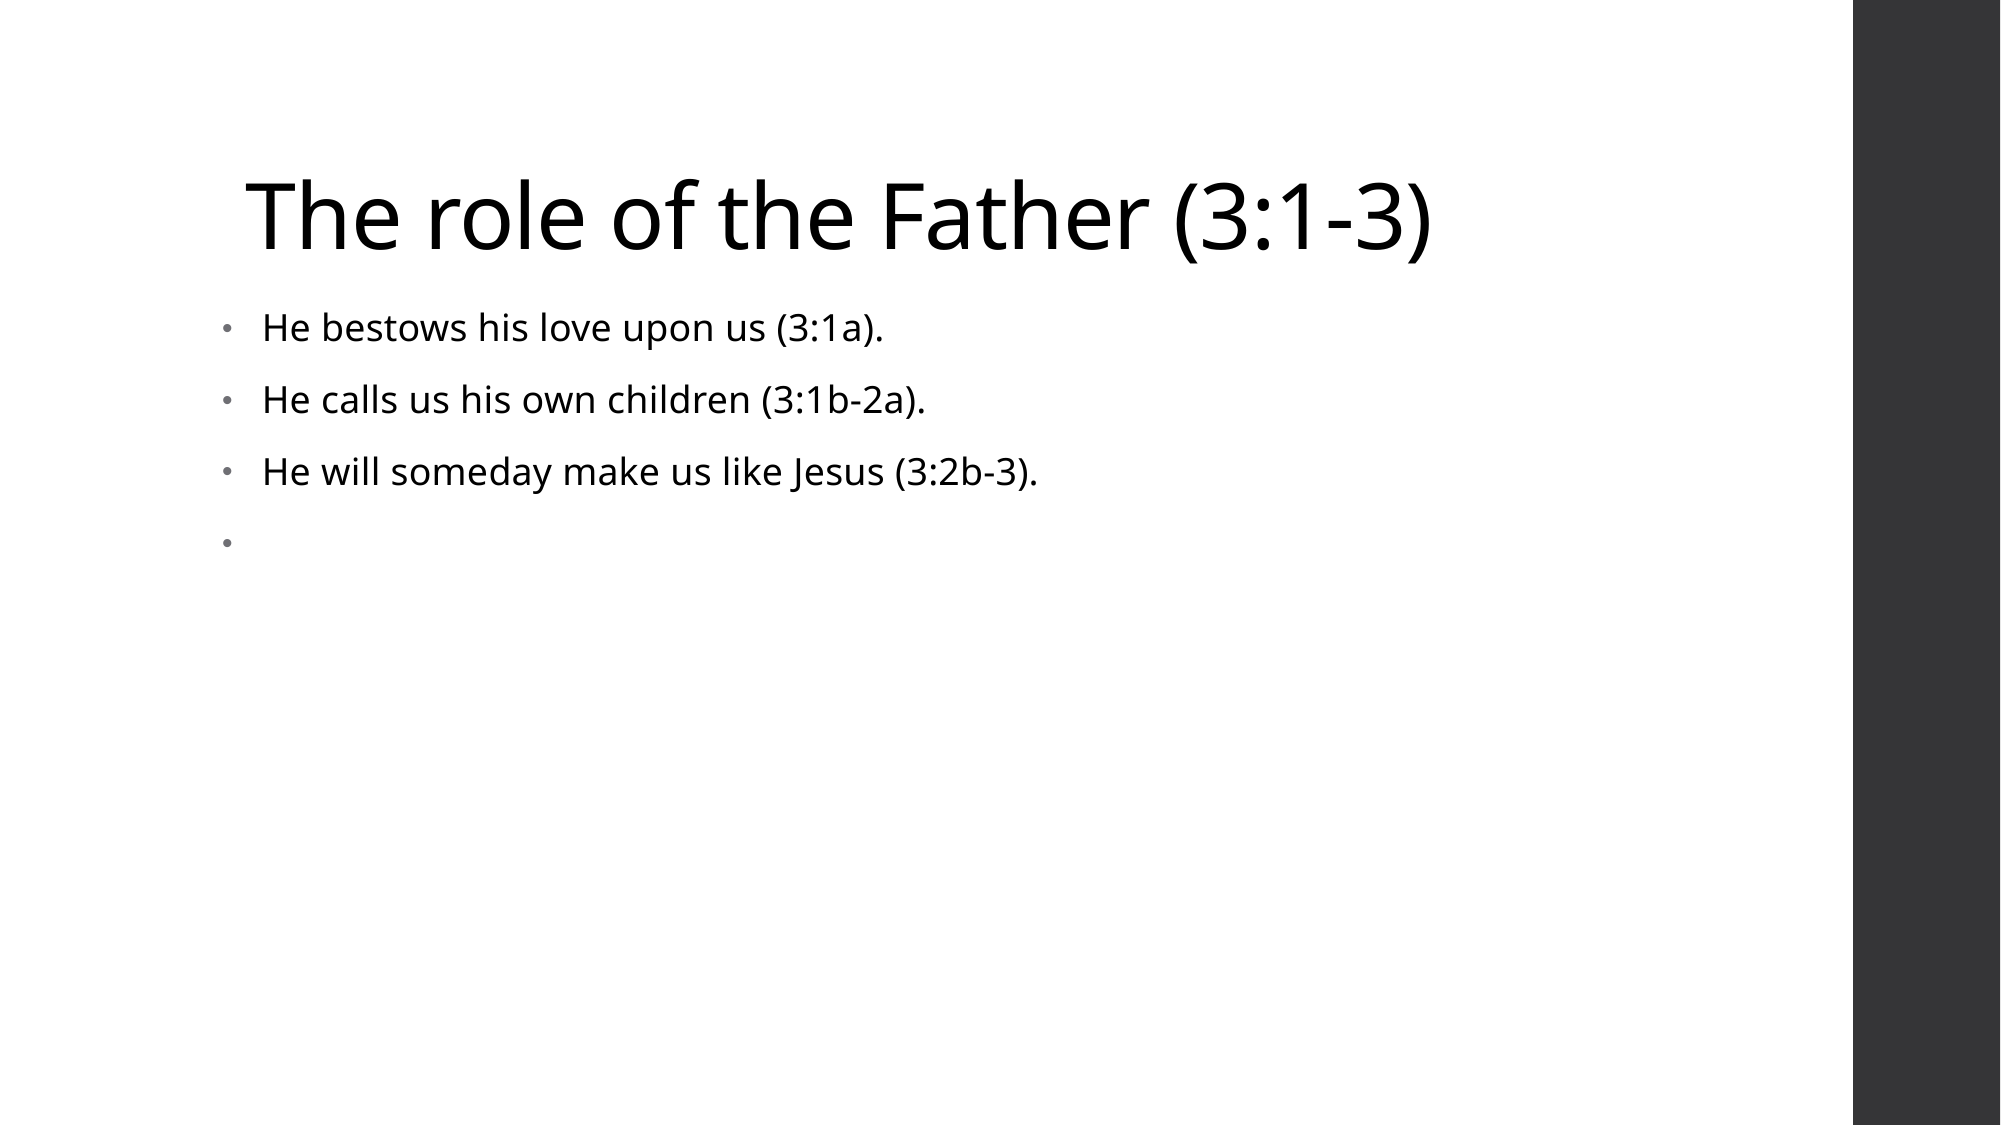

# The role of the Father (3:1-3)
 He bestows his love upon us (3:1a).
 He calls us his own children (3:1b-2a).
 He will someday make us like Jesus (3:2b-3).